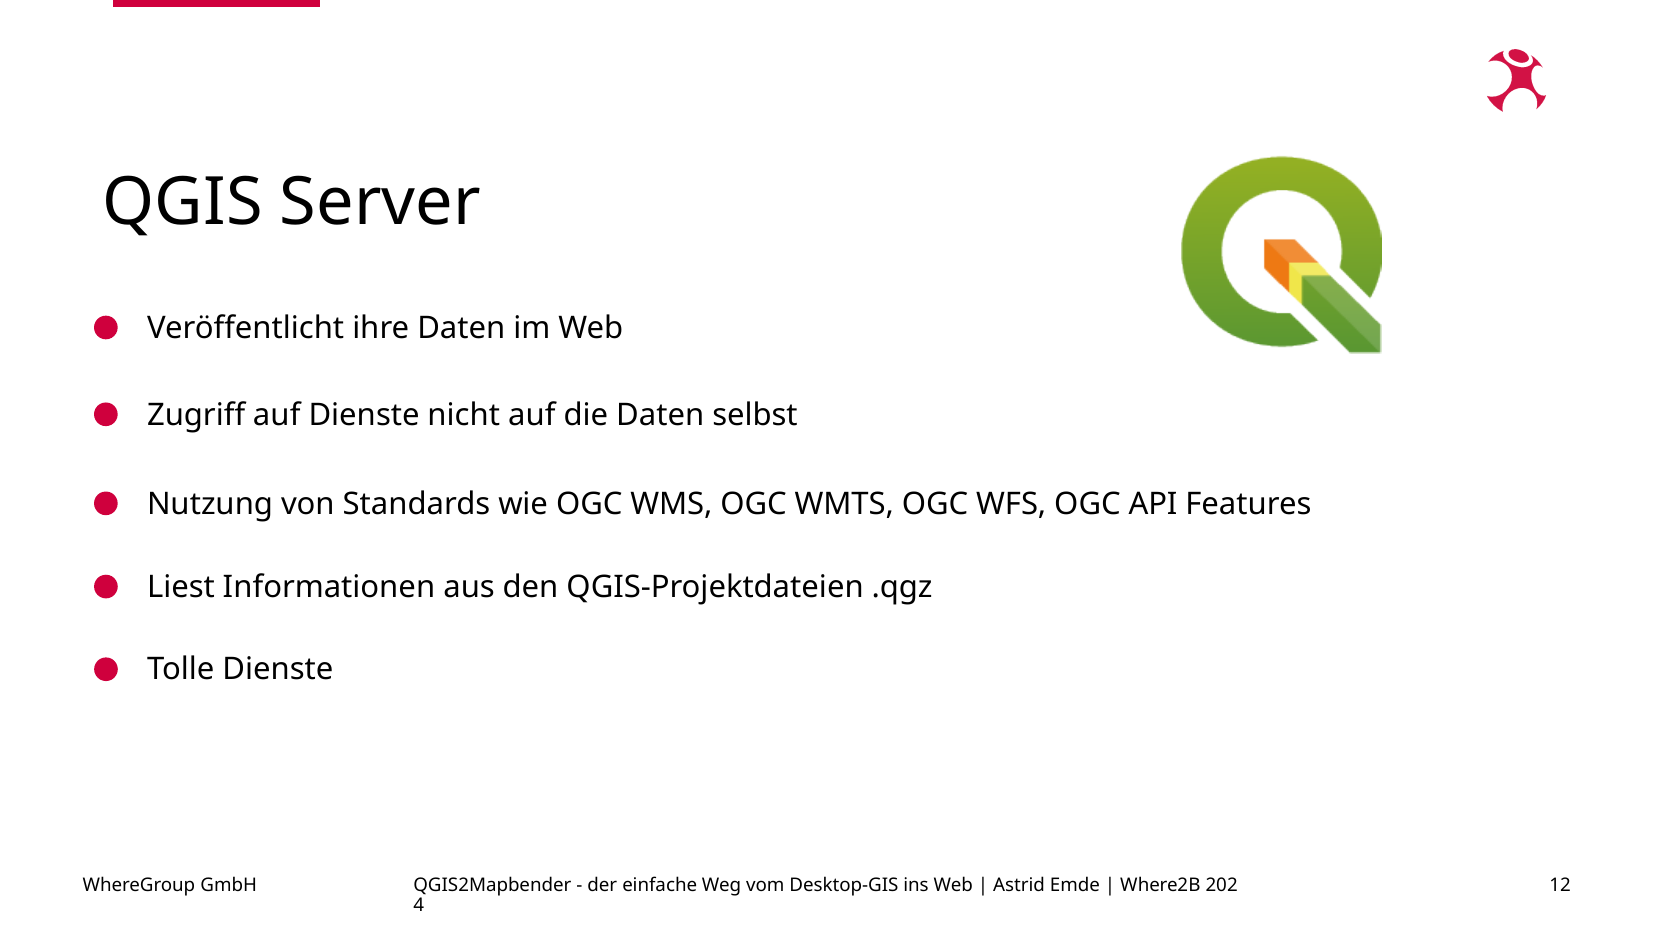

QGIS Server
Veröffentlicht ihre Daten im Web
Zugriff auf Dienste nicht auf die Daten selbst
Nutzung von Standards wie OGC WMS, OGC WMTS, OGC WFS, OGC API Features
Liest Informationen aus den QGIS-Projektdateien .qgz
Tolle Dienste
WhereGroup GmbH
QGIS2Mapbender - der einfache Weg vom Desktop-GIS ins Web | Astrid Emde | Where2B 2024
12